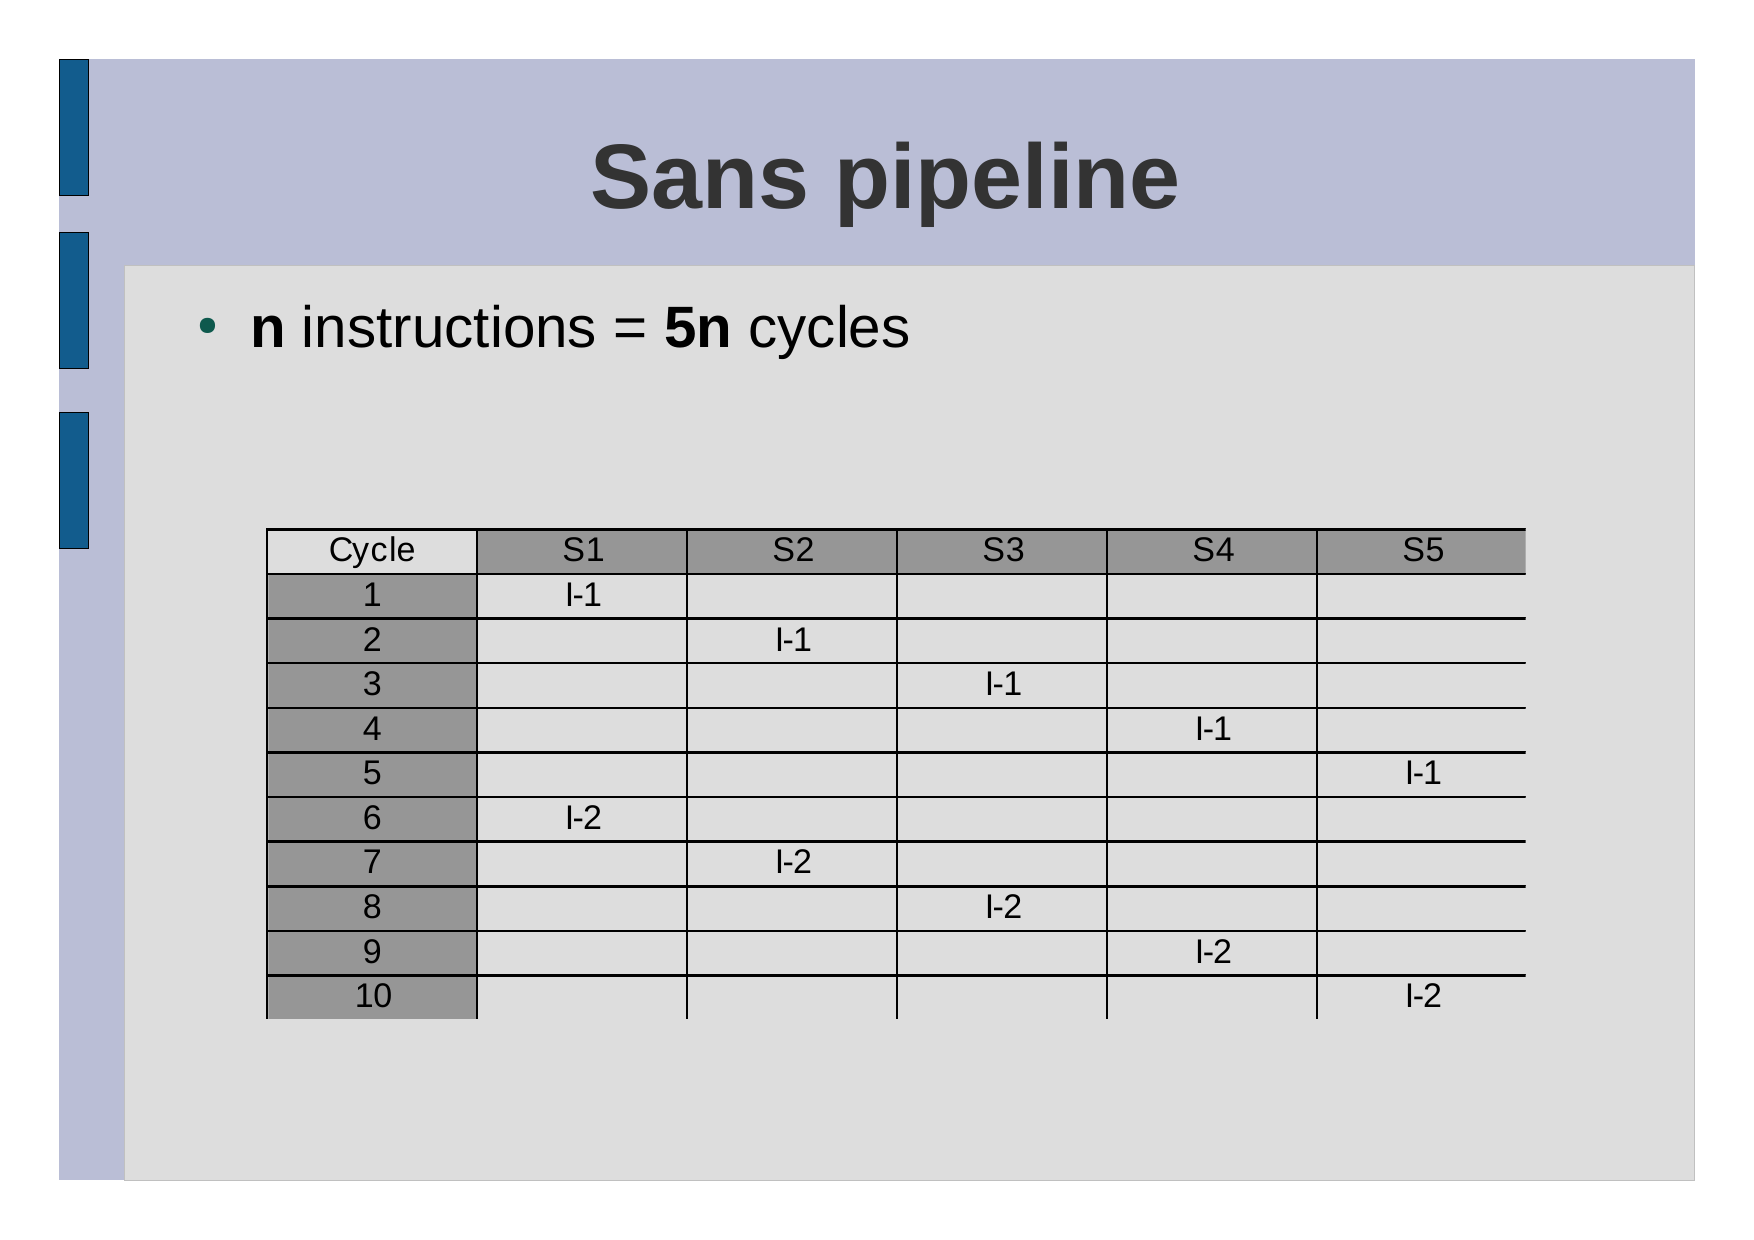

# Sans pipeline
n instructions = 5n cycles